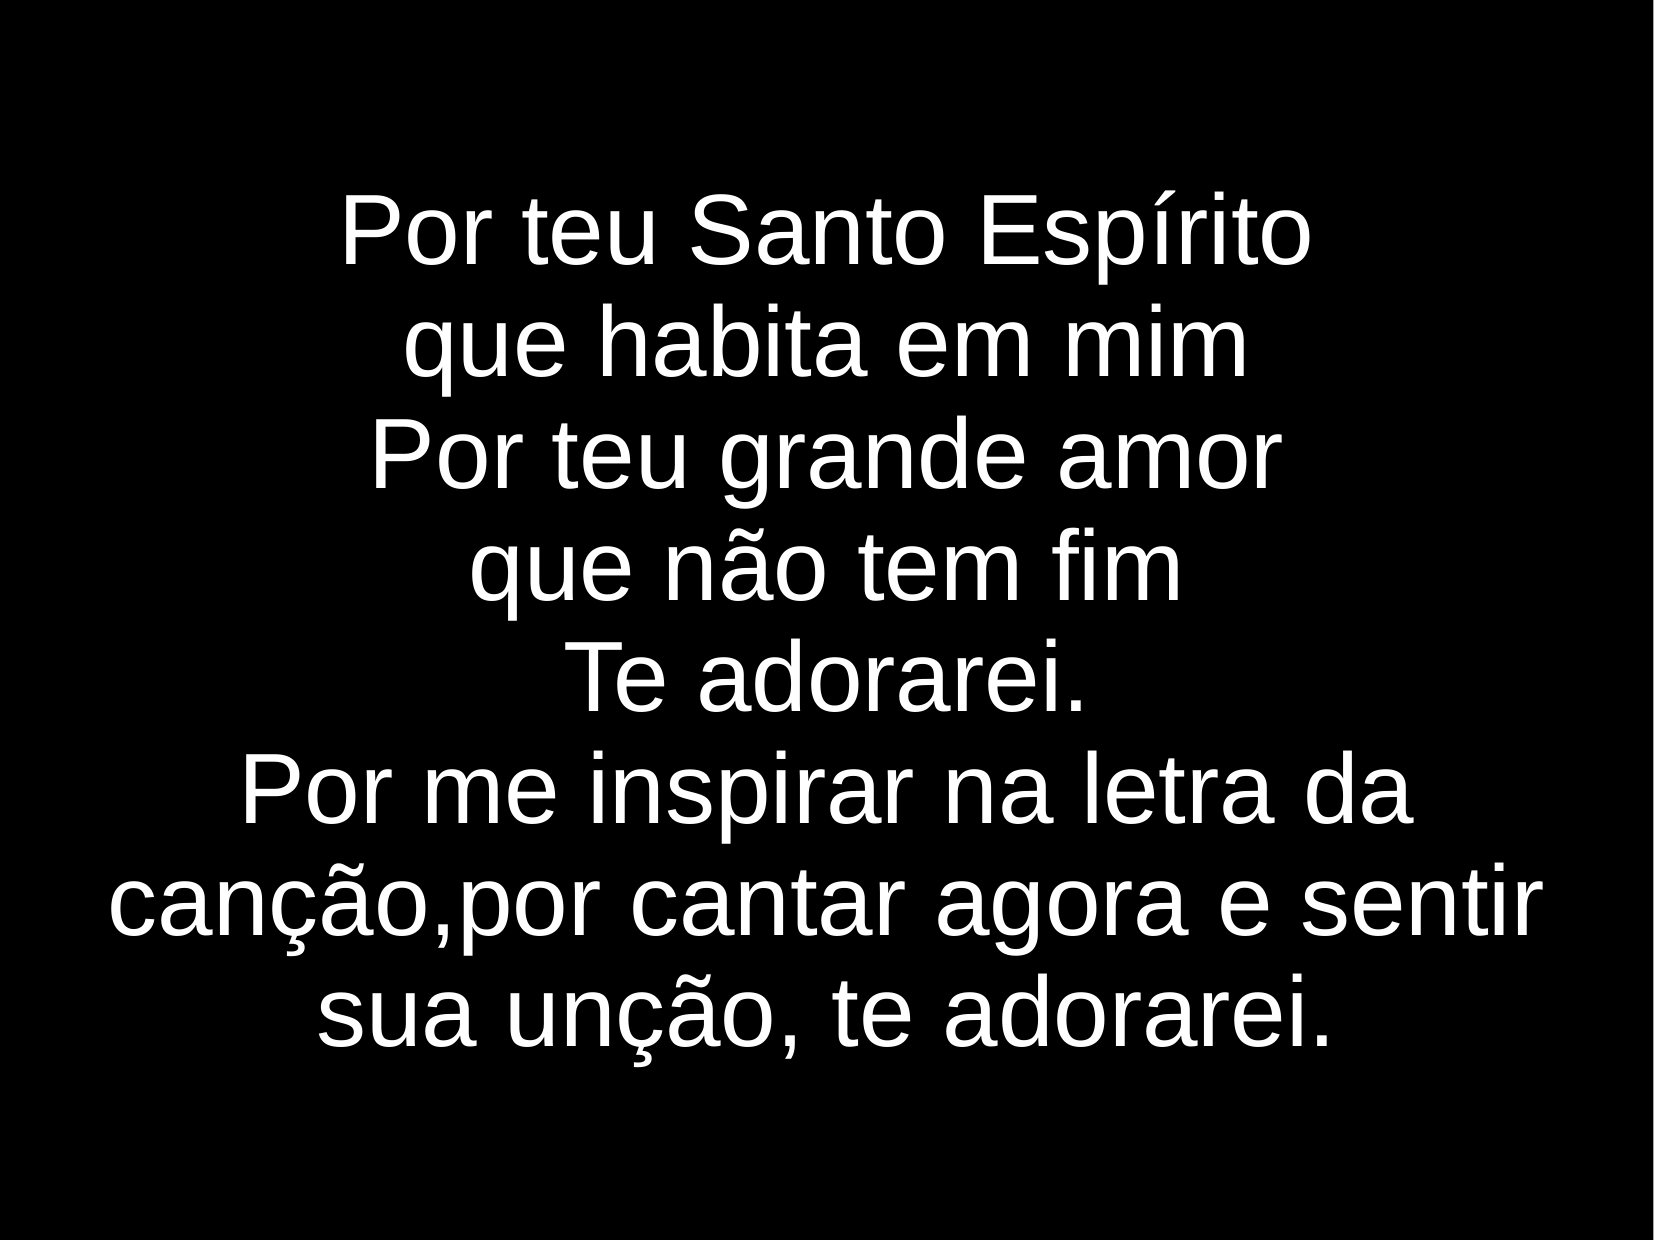

# Por teu Santo Espírito
que habita em mim
Por teu grande amor
que não tem fim
Te adorarei.
Por me inspirar na letra da canção,por cantar agora e sentir sua unção, te adorarei.